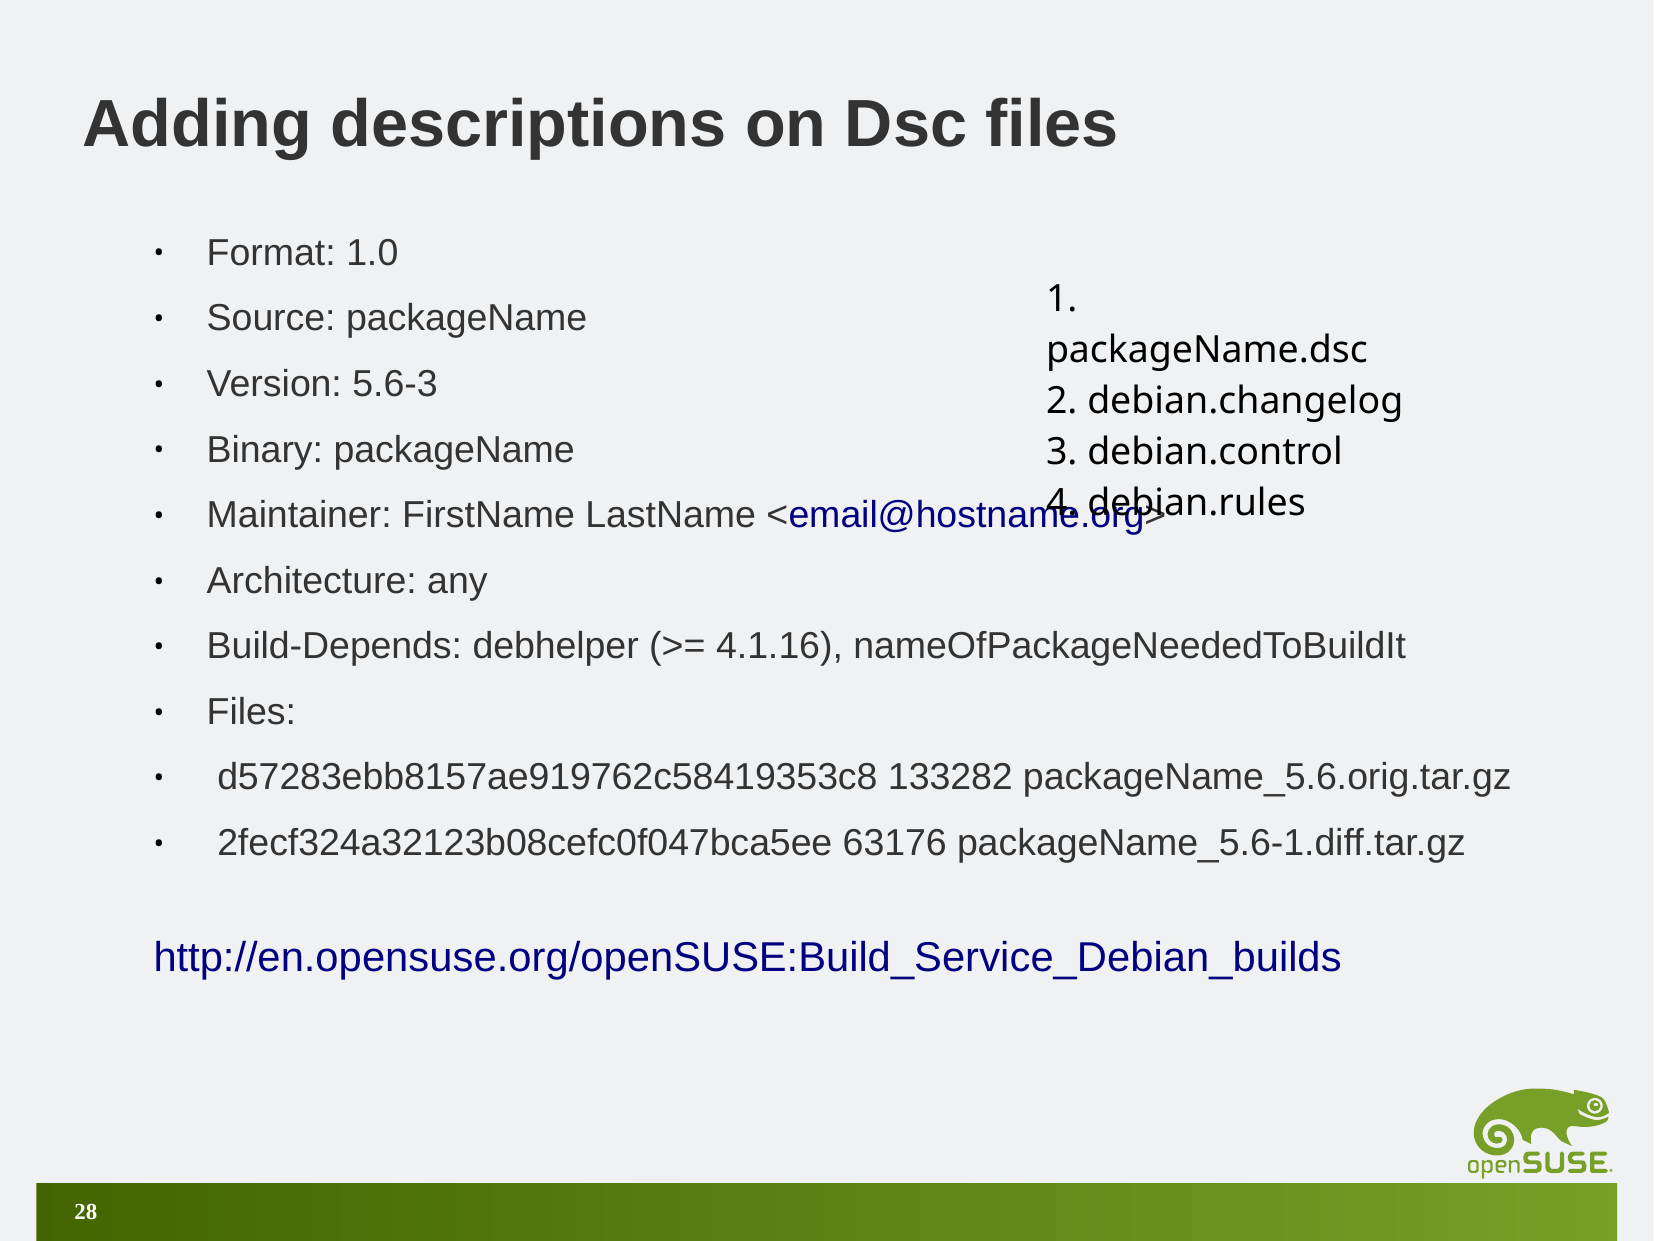

# Adding descriptions on Dsc files
Format: 1.0
Source: packageName
Version: 5.6-3
Binary: packageName
Maintainer: FirstName LastName <email@hostname.org>
Architecture: any
Build-Depends: debhelper (>= 4.1.16), nameOfPackageNeededToBuildIt
Files:
 d57283ebb8157ae919762c58419353c8 133282 packageName_5.6.orig.tar.gz
 2fecf324a32123b08cefc0f047bca5ee 63176 packageName_5.6-1.diff.tar.gz
http://en.opensuse.org/openSUSE:Build_Service_Debian_builds
1. packageName.dsc
2. debian.changelog
3. debian.control
4. debian.rules
28